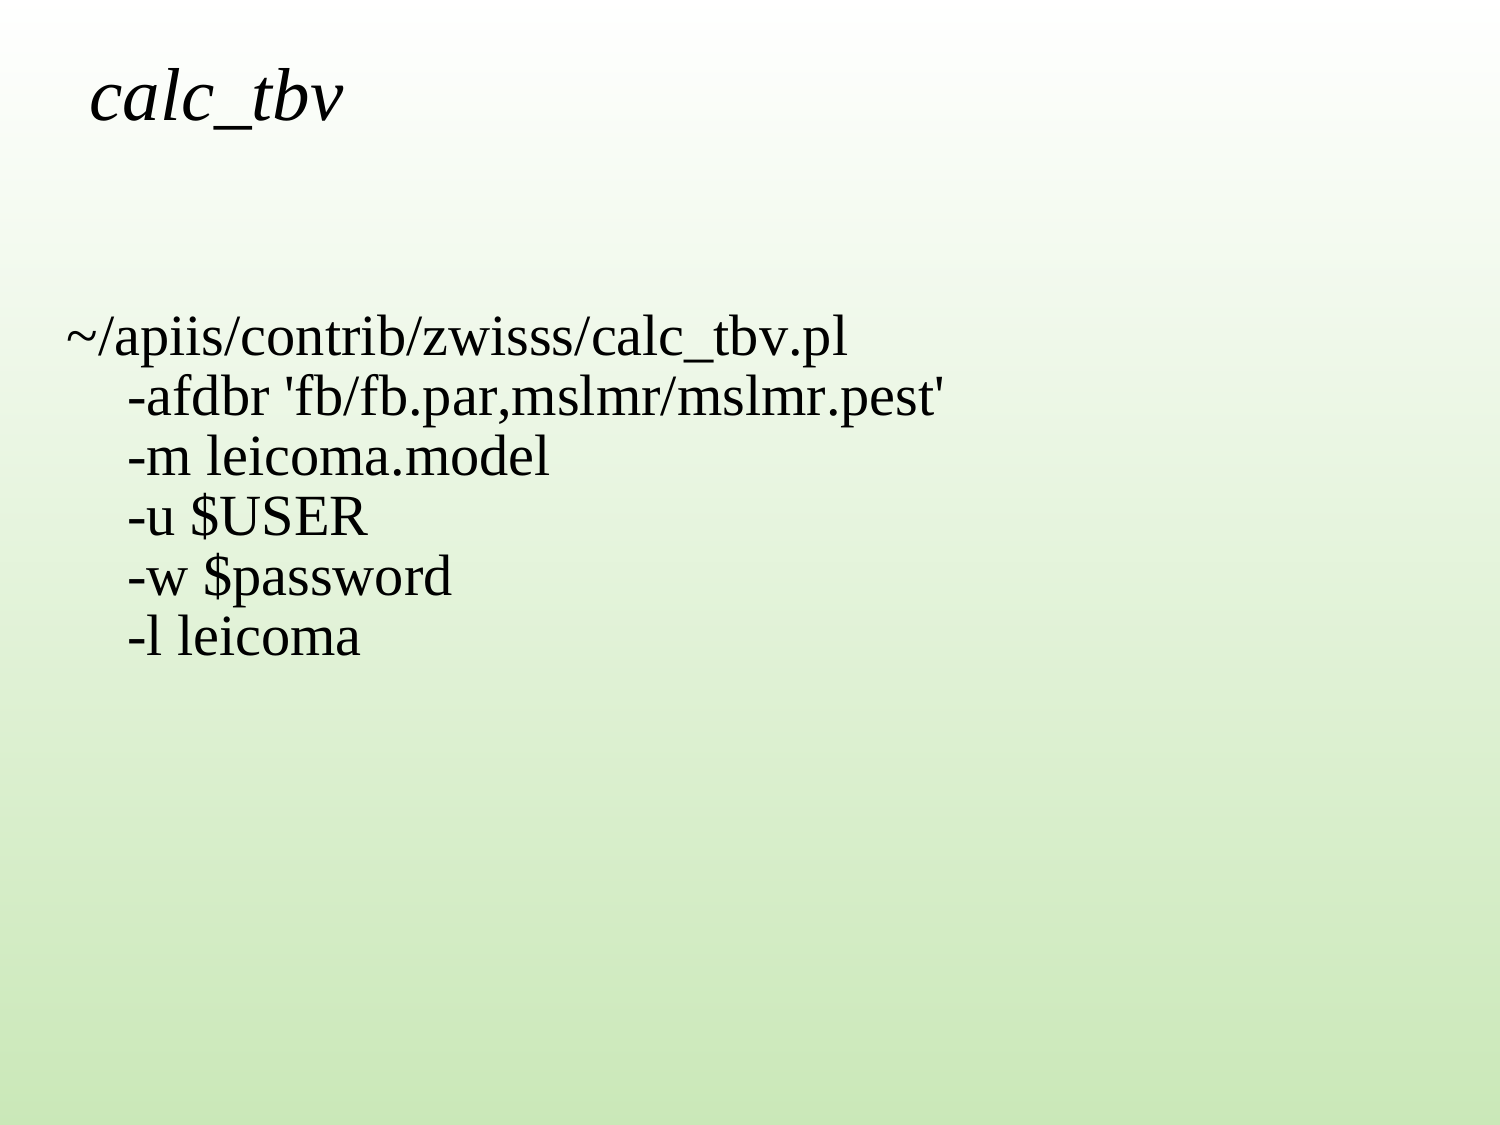

calc_tbv
 ~/apiis/contrib/zwisss/calc_tbv.pl
	-afdbr 'fb/fb.par,mslmr/mslmr.pest'
	-m leicoma.model
	-u $USER
	-w $password
	-l leicoma